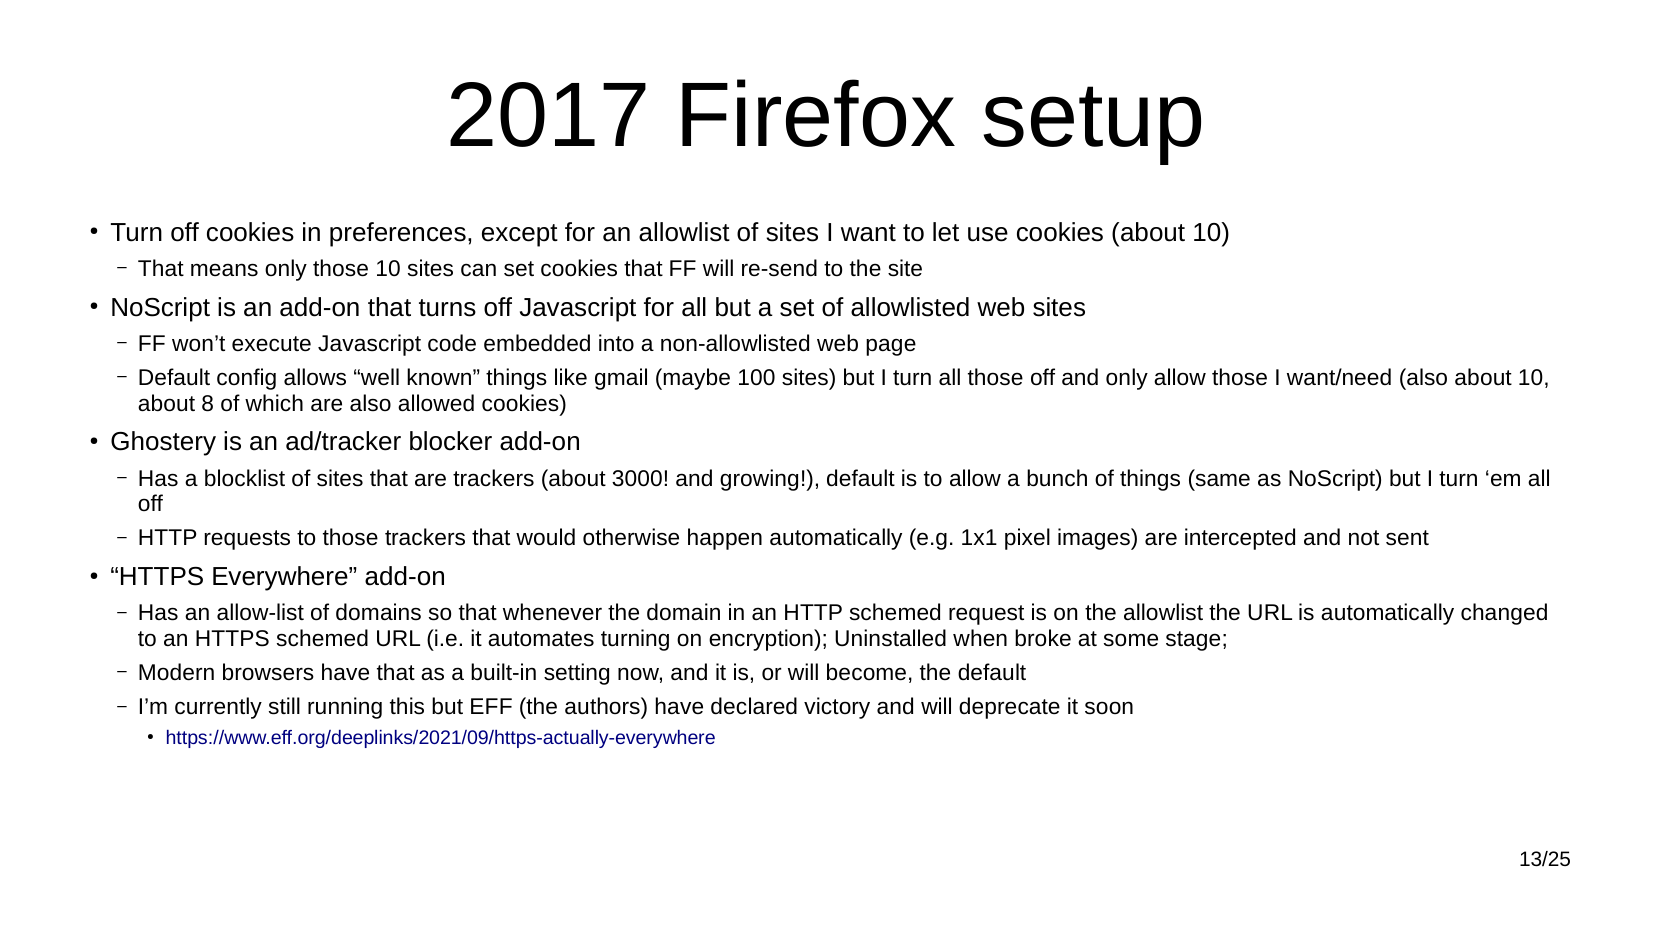

# 2017 Firefox setup
Turn off cookies in preferences, except for an allowlist of sites I want to let use cookies (about 10)
That means only those 10 sites can set cookies that FF will re-send to the site
NoScript is an add-on that turns off Javascript for all but a set of allowlisted web sites
FF won’t execute Javascript code embedded into a non-allowlisted web page
Default config allows “well known” things like gmail (maybe 100 sites) but I turn all those off and only allow those I want/need (also about 10, about 8 of which are also allowed cookies)
Ghostery is an ad/tracker blocker add-on
Has a blocklist of sites that are trackers (about 3000! and growing!), default is to allow a bunch of things (same as NoScript) but I turn ‘em all off
HTTP requests to those trackers that would otherwise happen automatically (e.g. 1x1 pixel images) are intercepted and not sent
“HTTPS Everywhere” add-on
Has an allow-list of domains so that whenever the domain in an HTTP schemed request is on the allowlist the URL is automatically changed to an HTTPS schemed URL (i.e. it automates turning on encryption); Uninstalled when broke at some stage;
Modern browsers have that as a built-in setting now, and it is, or will become, the default
I’m currently still running this but EFF (the authors) have declared victory and will deprecate it soon
https://www.eff.org/deeplinks/2021/09/https-actually-everywhere
13